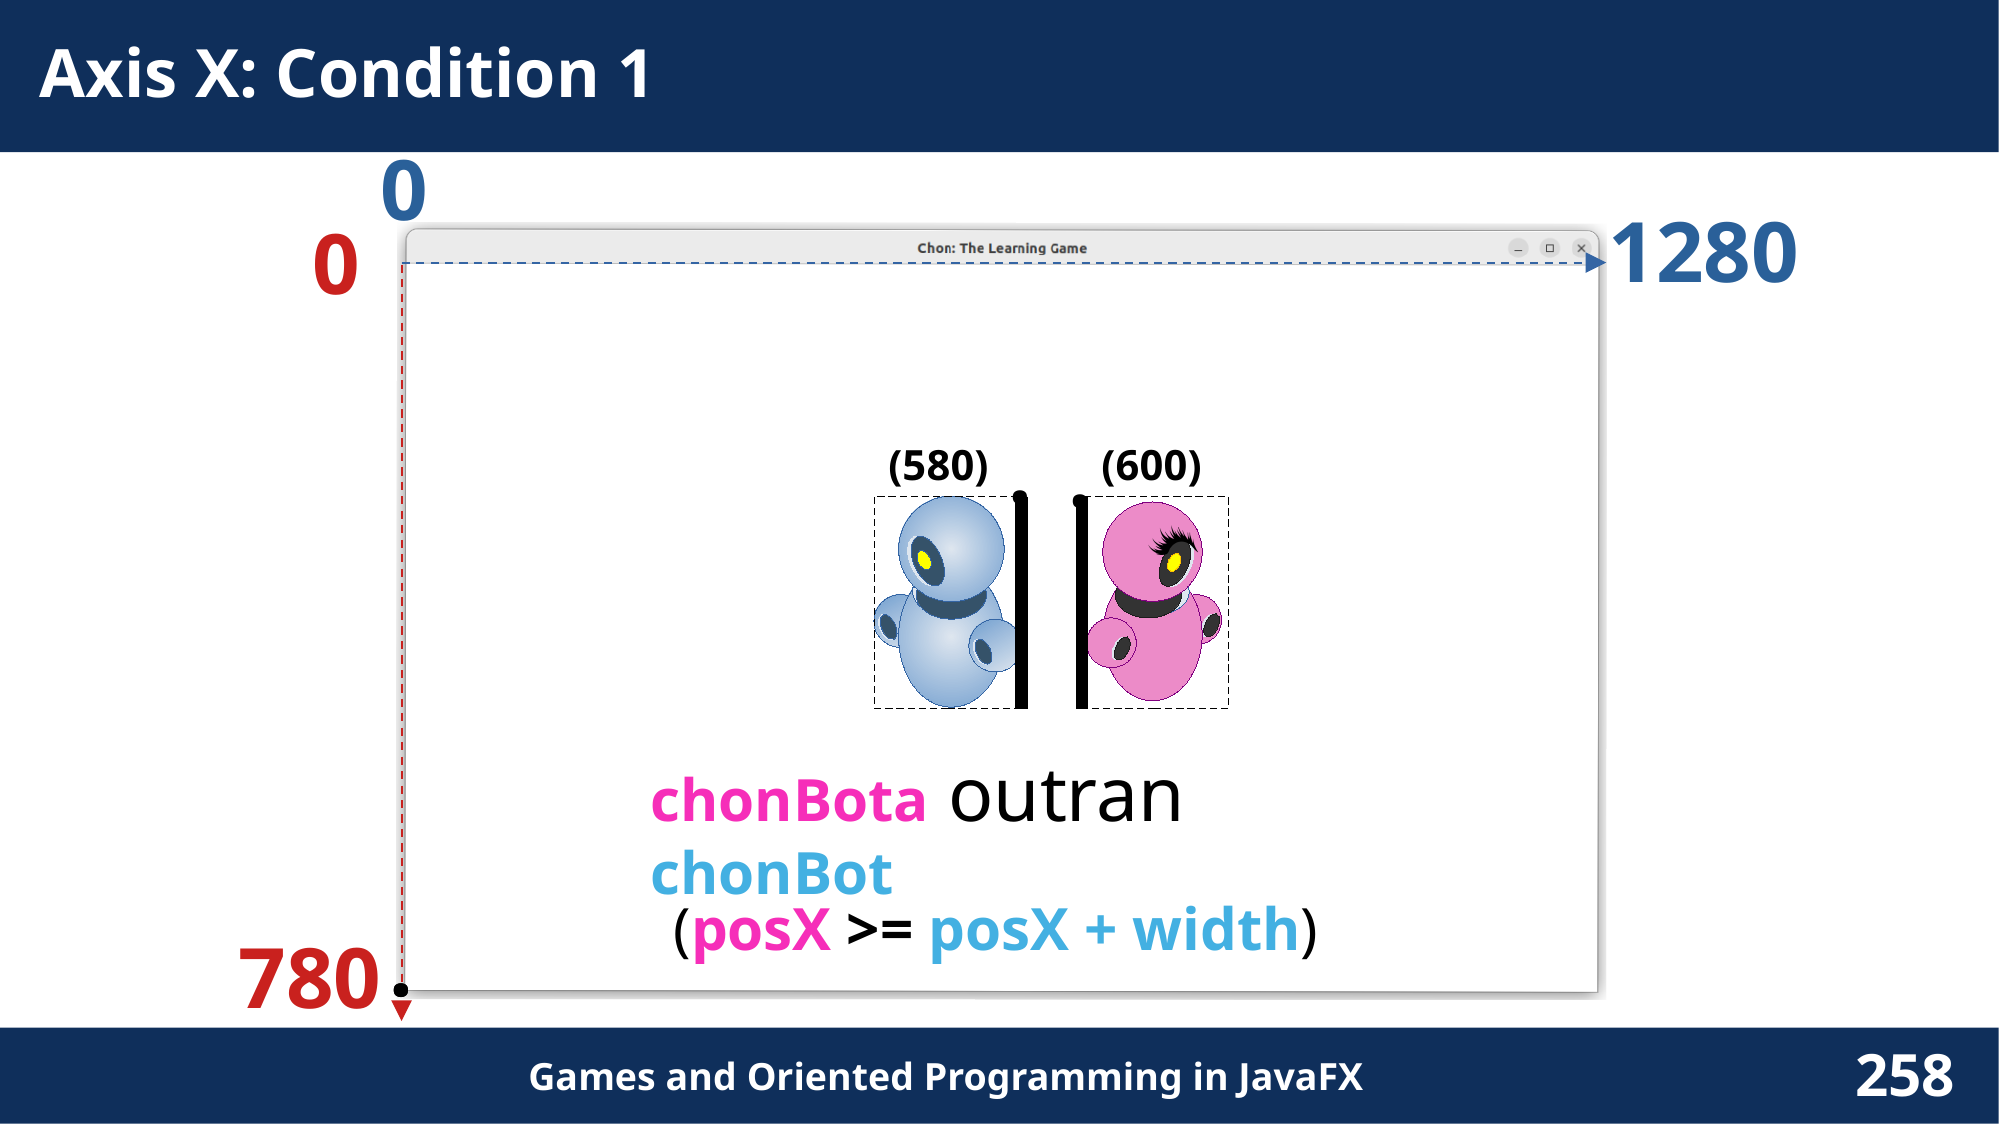

Axis X: Condition 1
0
1280
0
.
.
 (580)
(600)
chonBota outran chonBot
 (posX >= posX + width)
.
.
780